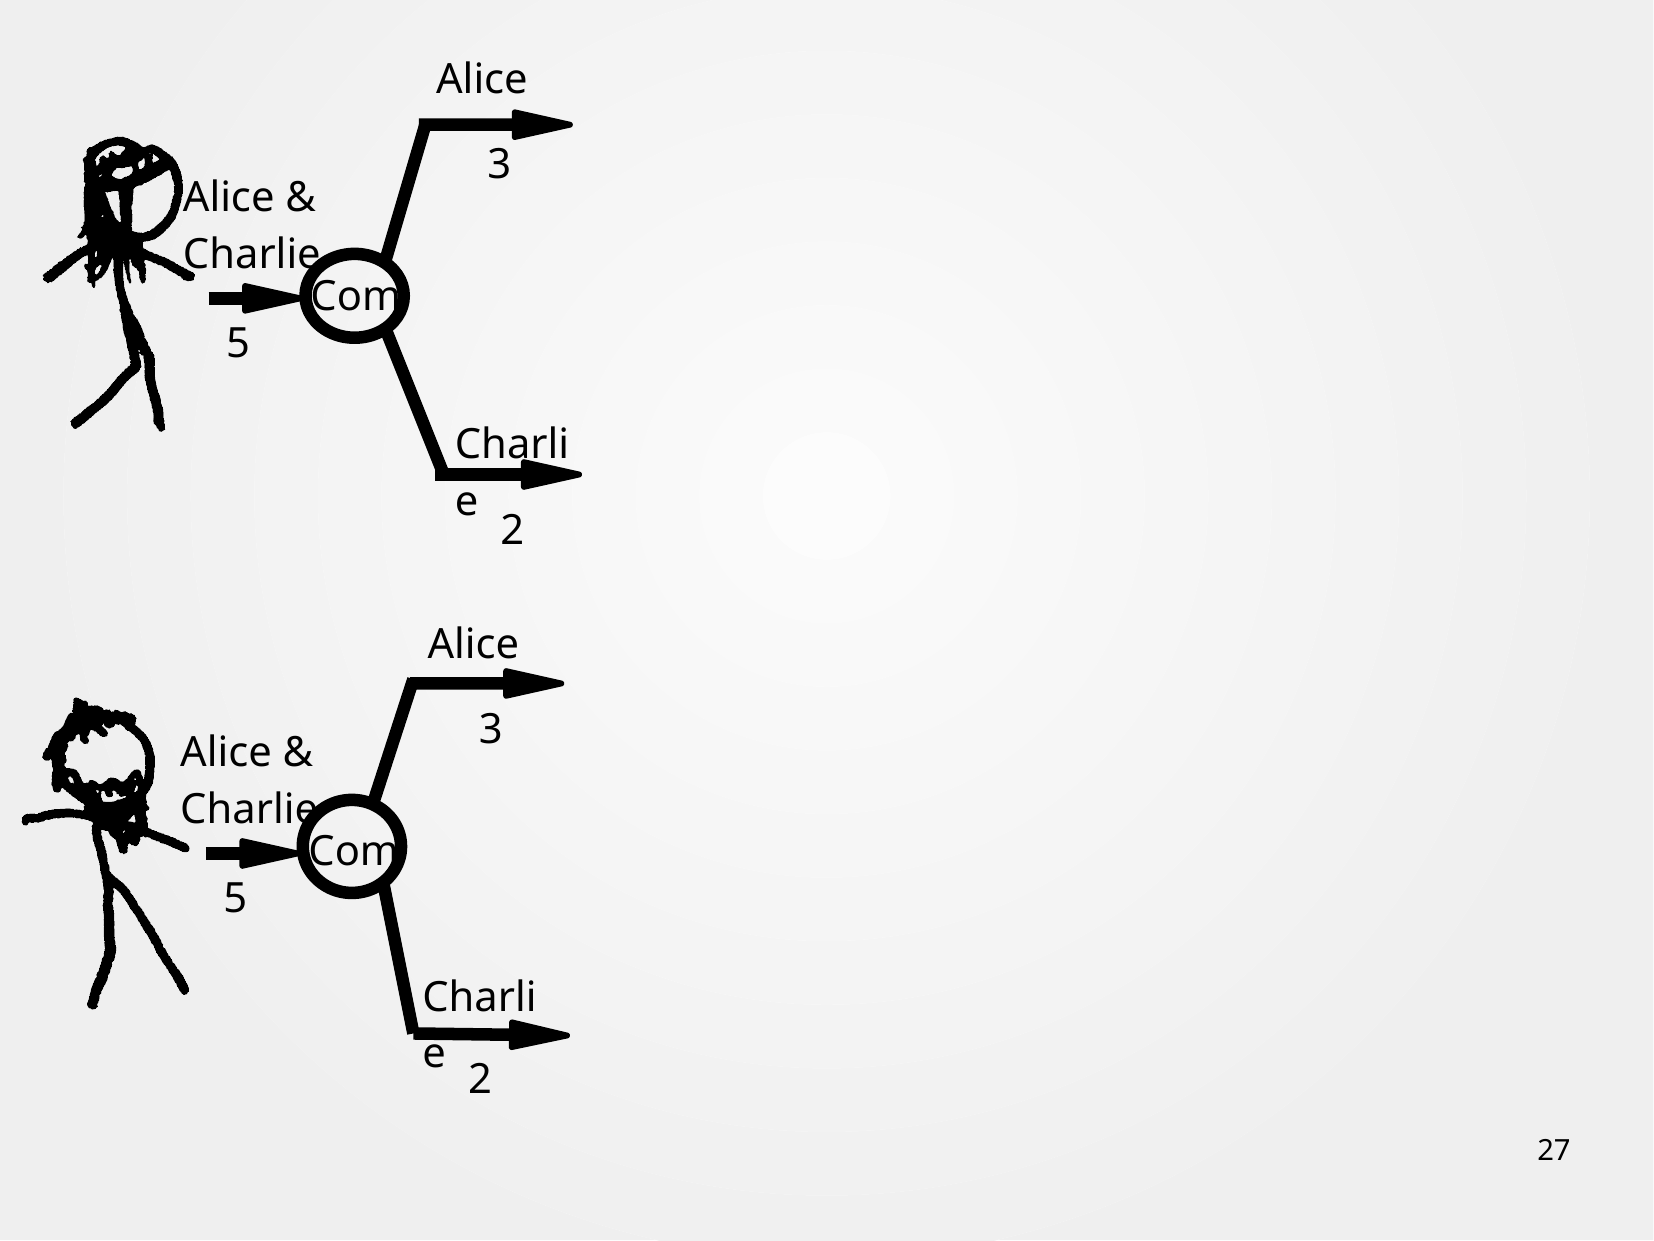

Alice
3
Alice & Charlie
Com
5
Charlie
2
Alice
3
Alice & Charlie
Com
5
Charlie
2
27